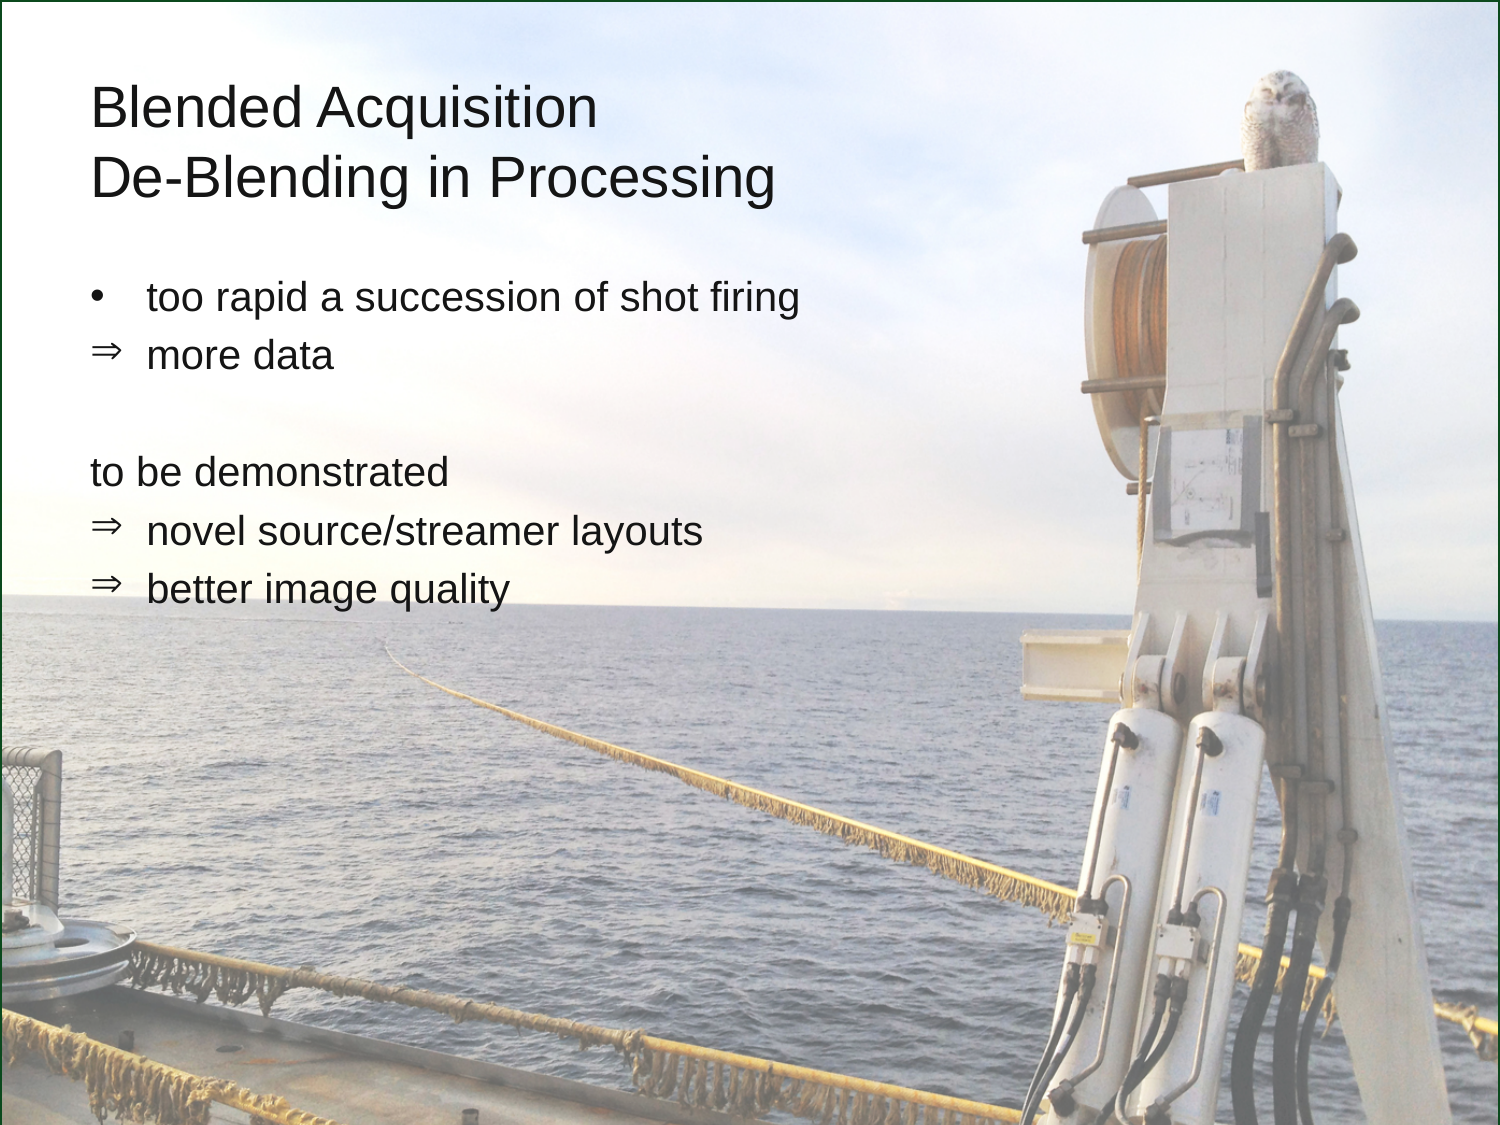

# Blended Acquisition De-Blending in Processing
too rapid a succession of shot firing
more data
to be demonstrated
novel source/streamer layouts
better image quality